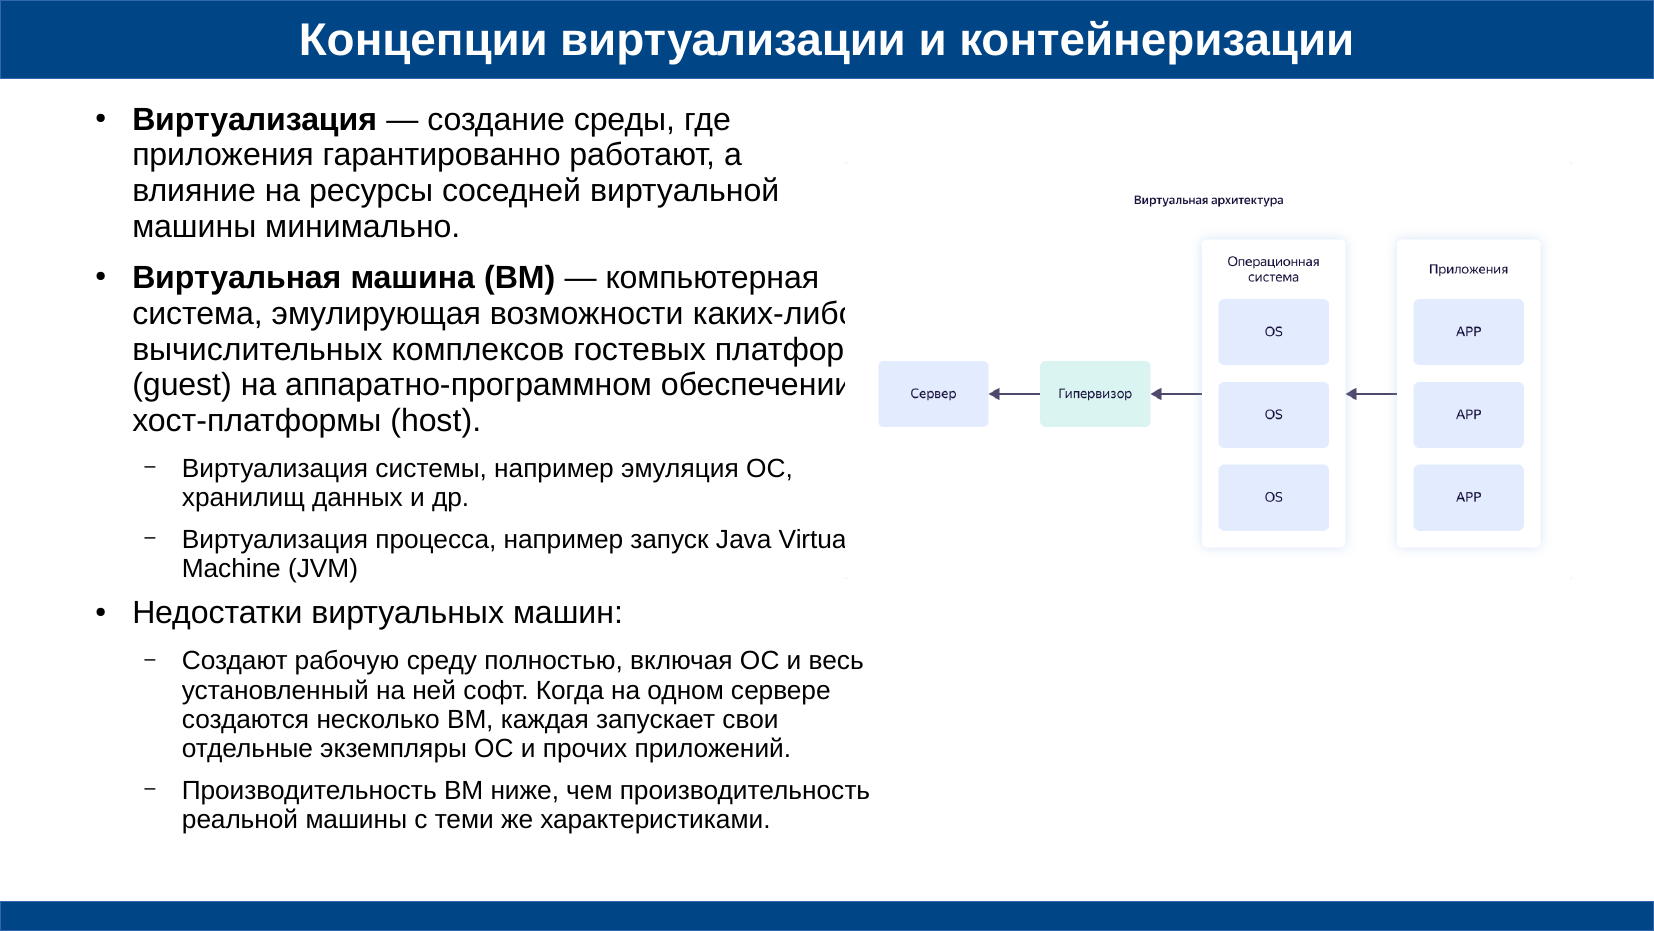

# Концепции виртуализации и контейнеризации
Виртуализация — создание среды, где приложения гарантированно работают, а влияние на ресурсы соседней виртуальной машины минимально.
Виртуальная машина (ВМ) — компьютерная система, эмулирующая возможности каких-либо вычислительных комплексов гостевых платформ (guest) на аппаратно-программном обеспечении хост-платформы (host).
Виртуализация системы, например эмуляция ОС, хранилищ данных и др.
Виртуализация процесса, например запуск Java Virtual Machine (JVM)
Недостатки виртуальных машин:
Создают рабочую среду полностью, включая ОС и весь установленный на ней софт. Когда на одном сервере создаются несколько ВМ, каждая запускает свои отдельные экземпляры ОС и прочих приложений.
Производительность ВМ ниже, чем производительность реальной машины с теми же характеристиками.